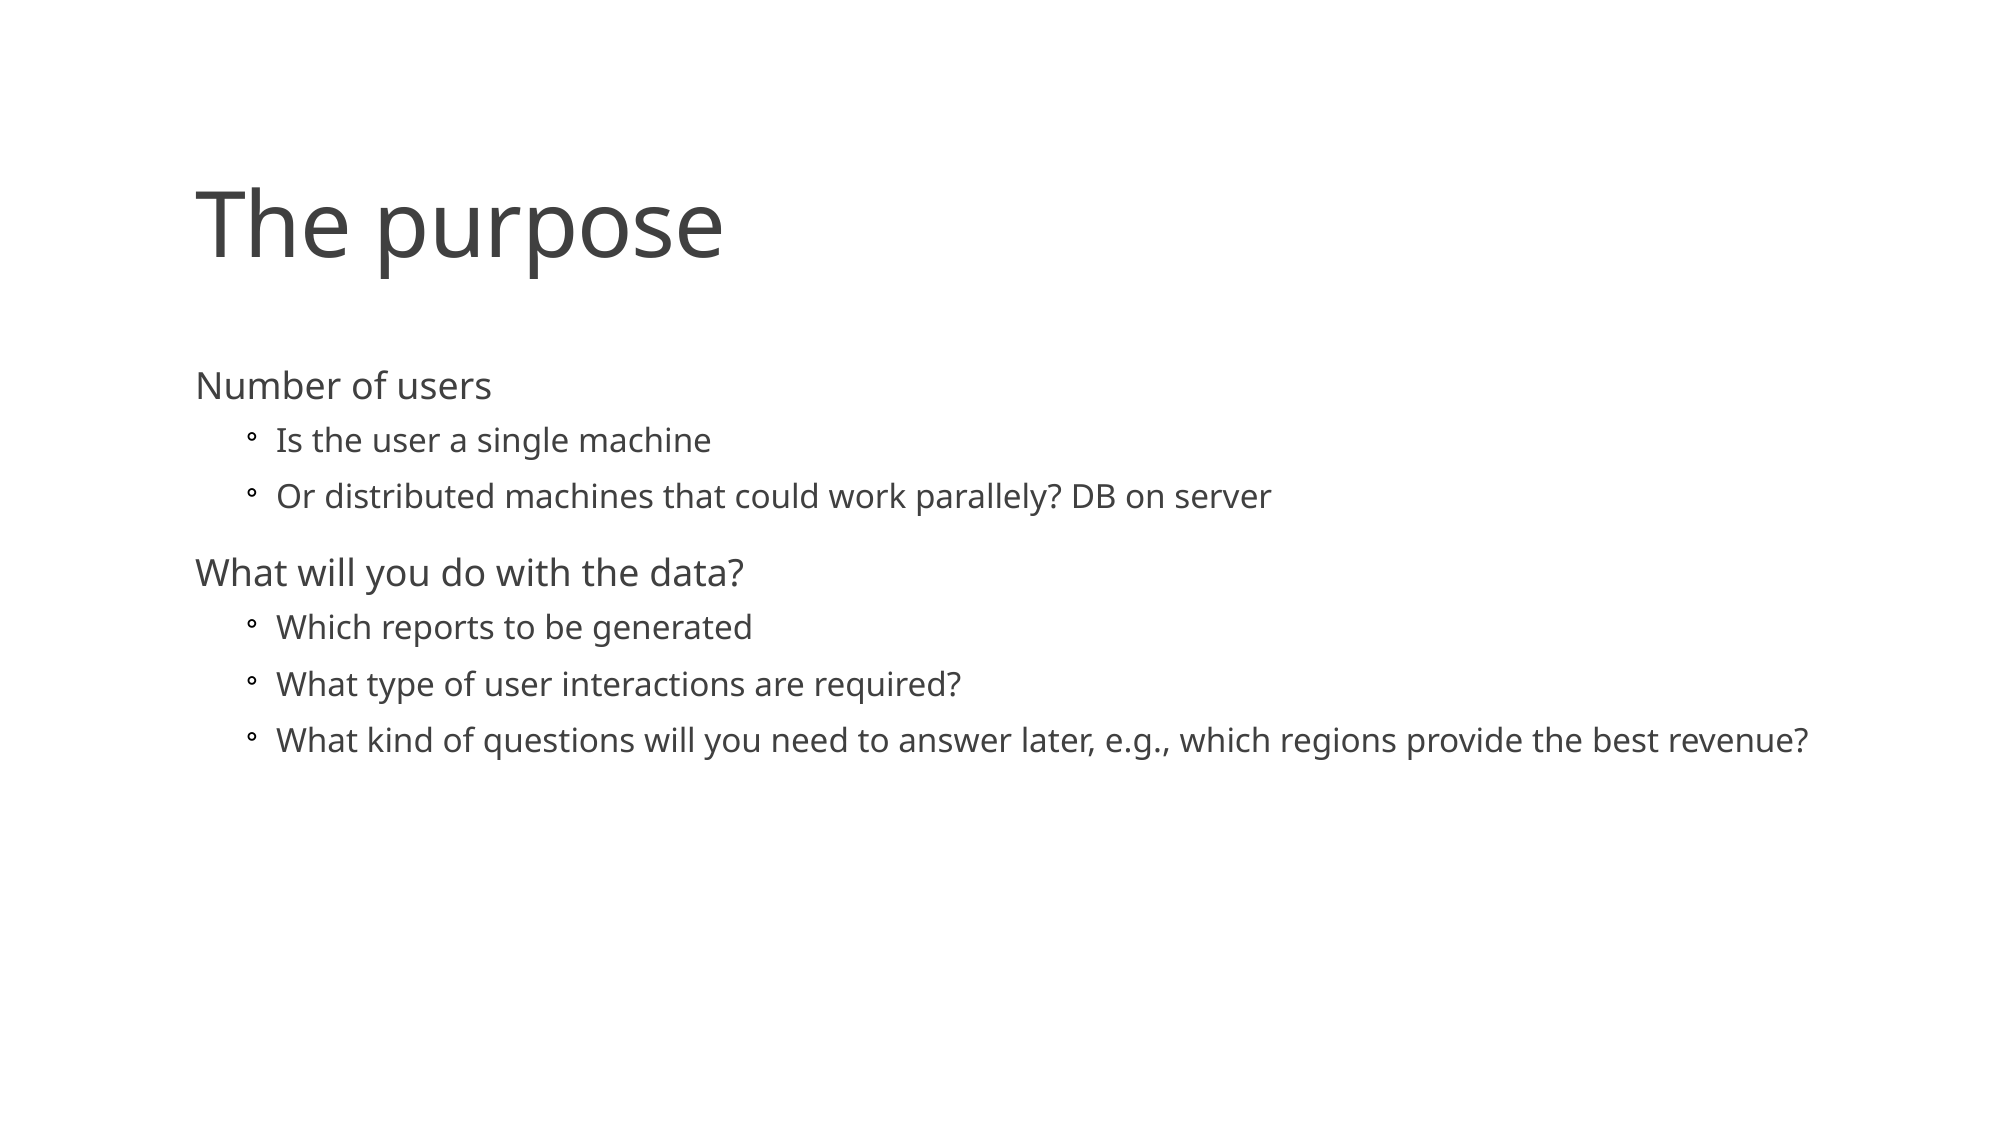

# The purpose
Number of users
Is the user a single machine
Or distributed machines that could work parallely? DB on server
What will you do with the data?
Which reports to be generated
What type of user interactions are required?
What kind of questions will you need to answer later, e.g., which regions provide the best revenue?